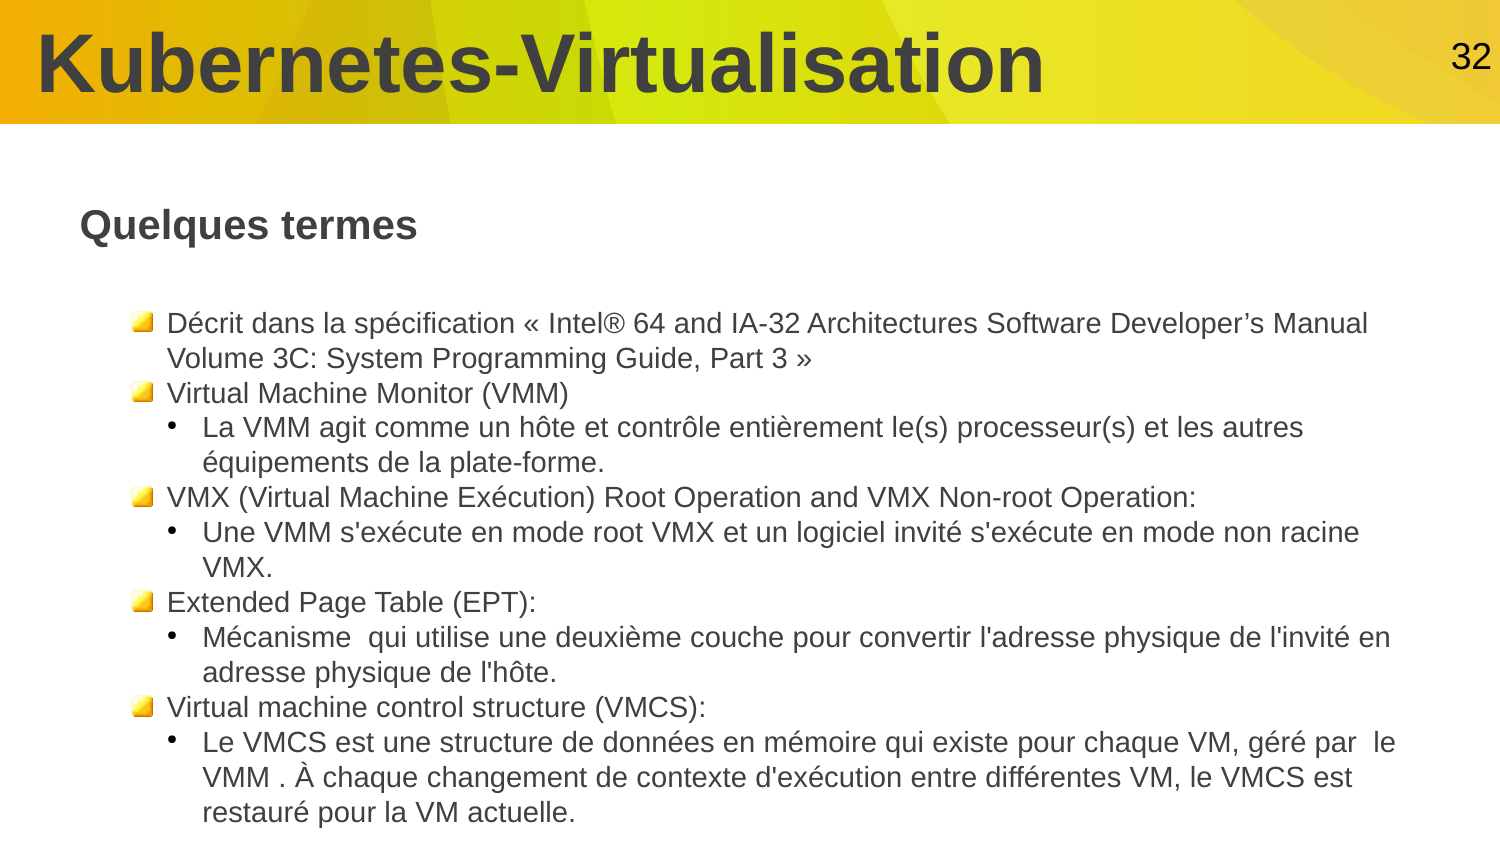

Kubernetes-Virtualisation
Quelques termes
Décrit dans la spécification « Intel® 64 and IA-32 Architectures Software Developer’s Manual Volume 3C: System Programming Guide, Part 3 »
Virtual Machine Monitor (VMM)
La VMM agit comme un hôte et contrôle entièrement le(s) processeur(s) et les autres équipements de la plate-forme.
VMX (Virtual Machine Exécution) Root Operation and VMX Non-root Operation:
Une VMM s'exécute en mode root VMX et un logiciel invité s'exécute en mode non racine VMX.
Extended Page Table (EPT):
Mécanisme qui utilise une deuxième couche pour convertir l'adresse physique de l'invité en adresse physique de l'hôte.
Virtual machine control structure (VMCS):
Le VMCS est une structure de données en mémoire qui existe pour chaque VM, géré par le VMM . À chaque changement de contexte d'exécution entre différentes VM, le VMCS est restauré pour la VM actuelle.